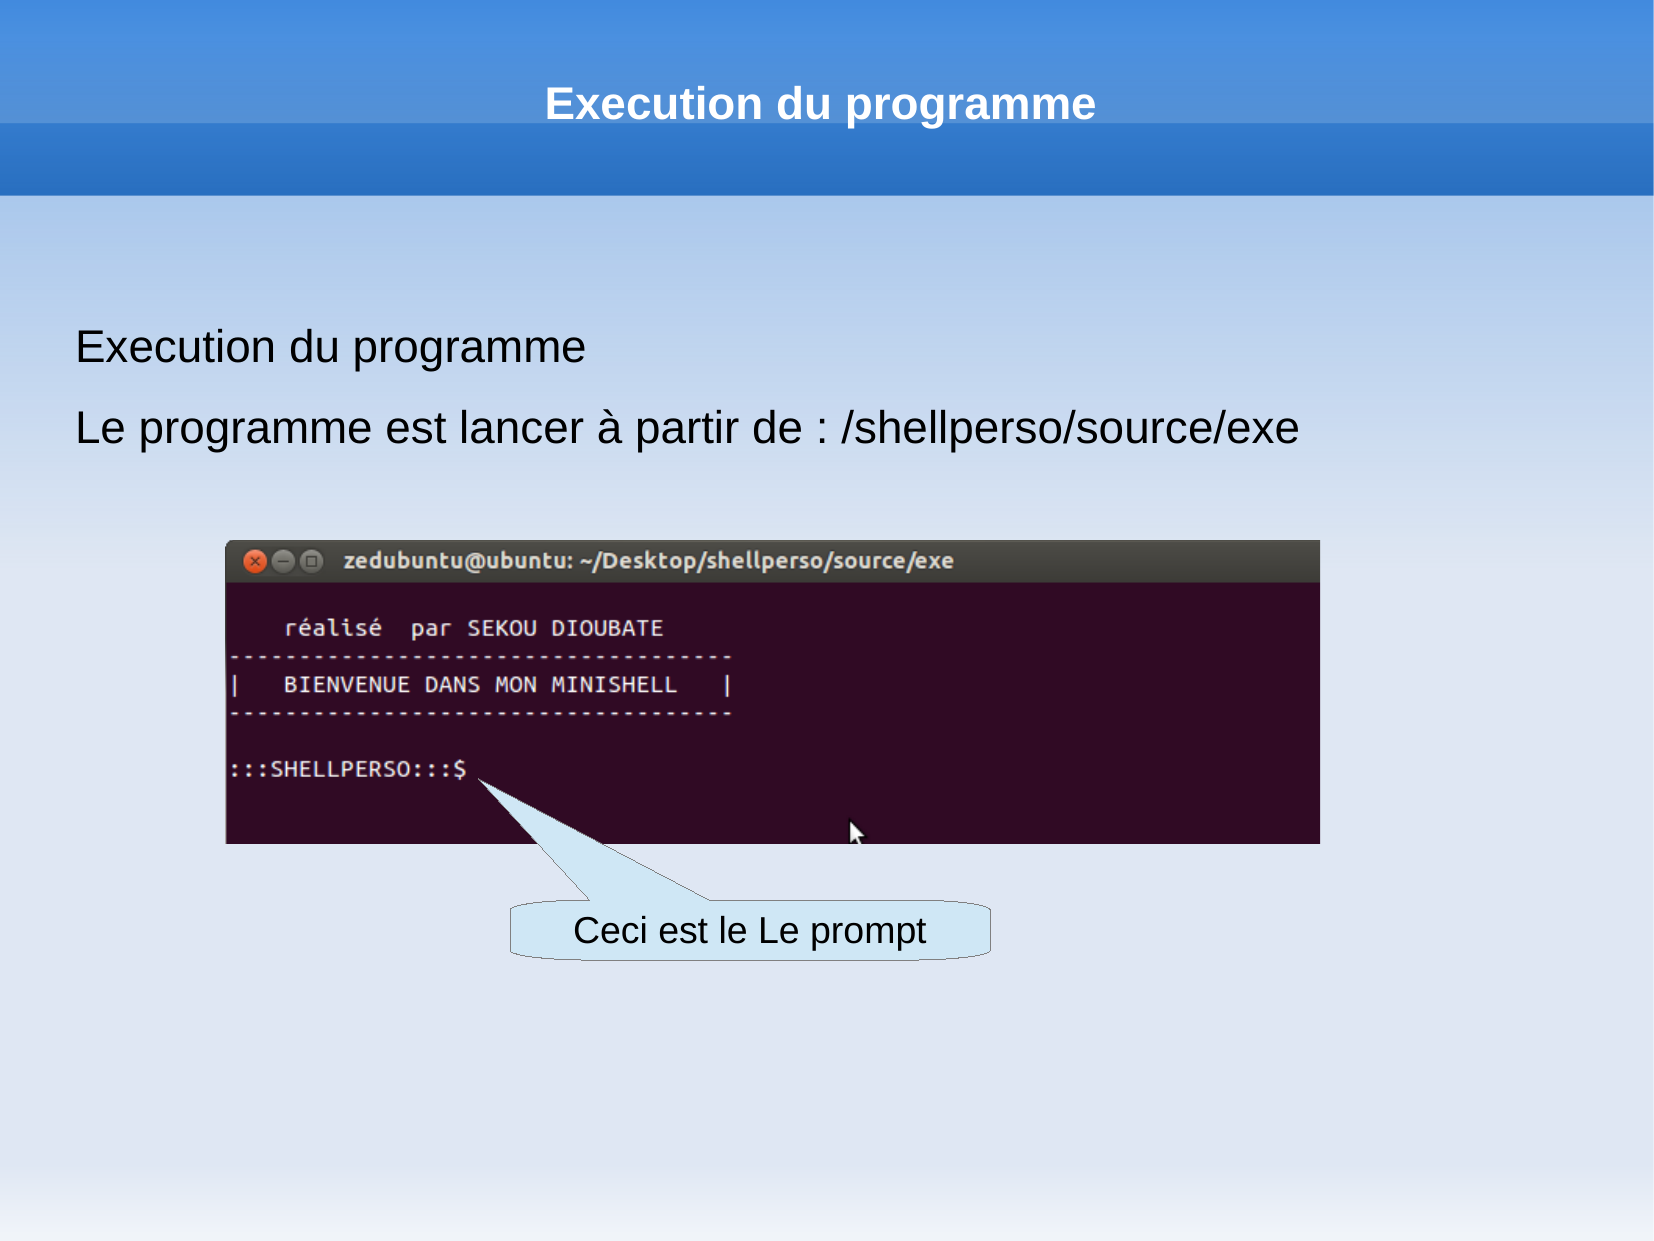

# Execution du programme
Execution du programme
Le programme est lancer à partir de : /shellperso/source/exe
Ceci est le Le prompt